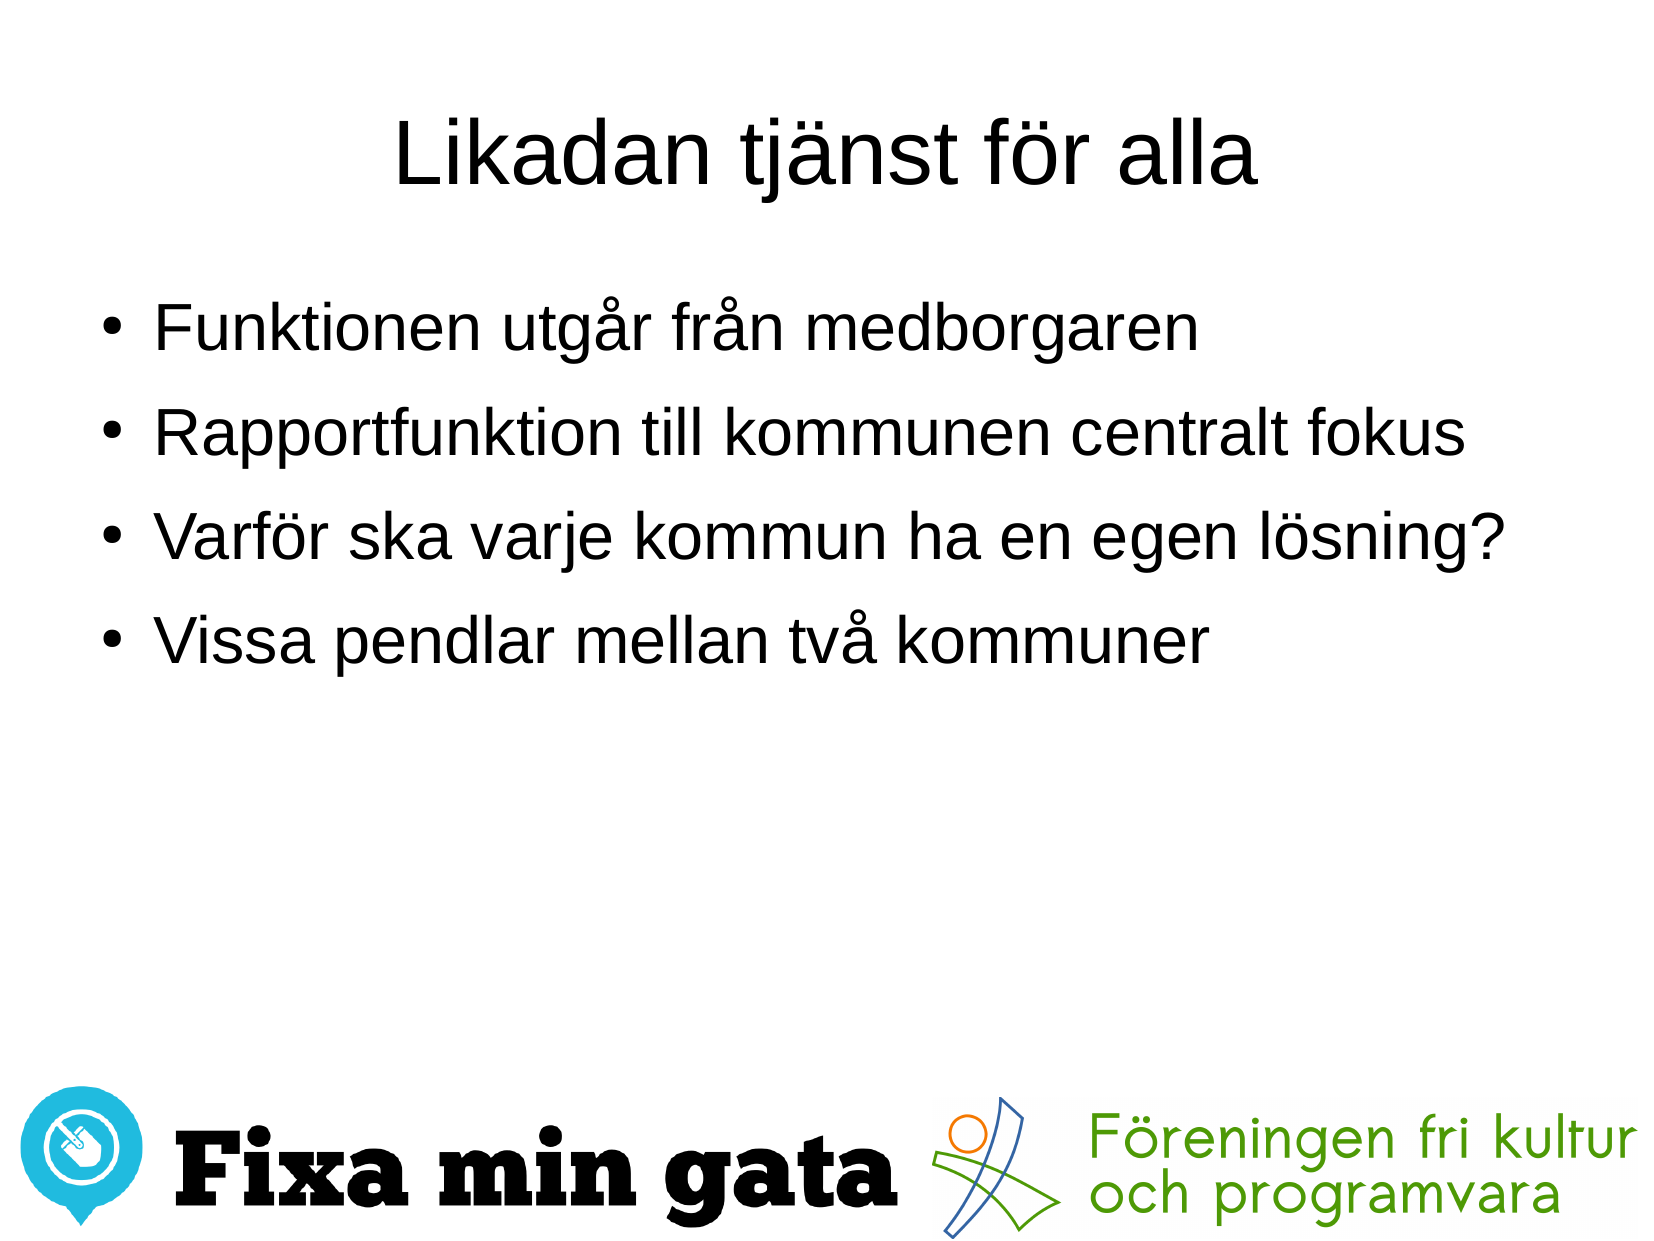

# Likadan tjänst för alla
Funktionen utgår från medborgaren
Rapportfunktion till kommunen centralt fokus
Varför ska varje kommun ha en egen lösning?
Vissa pendlar mellan två kommuner